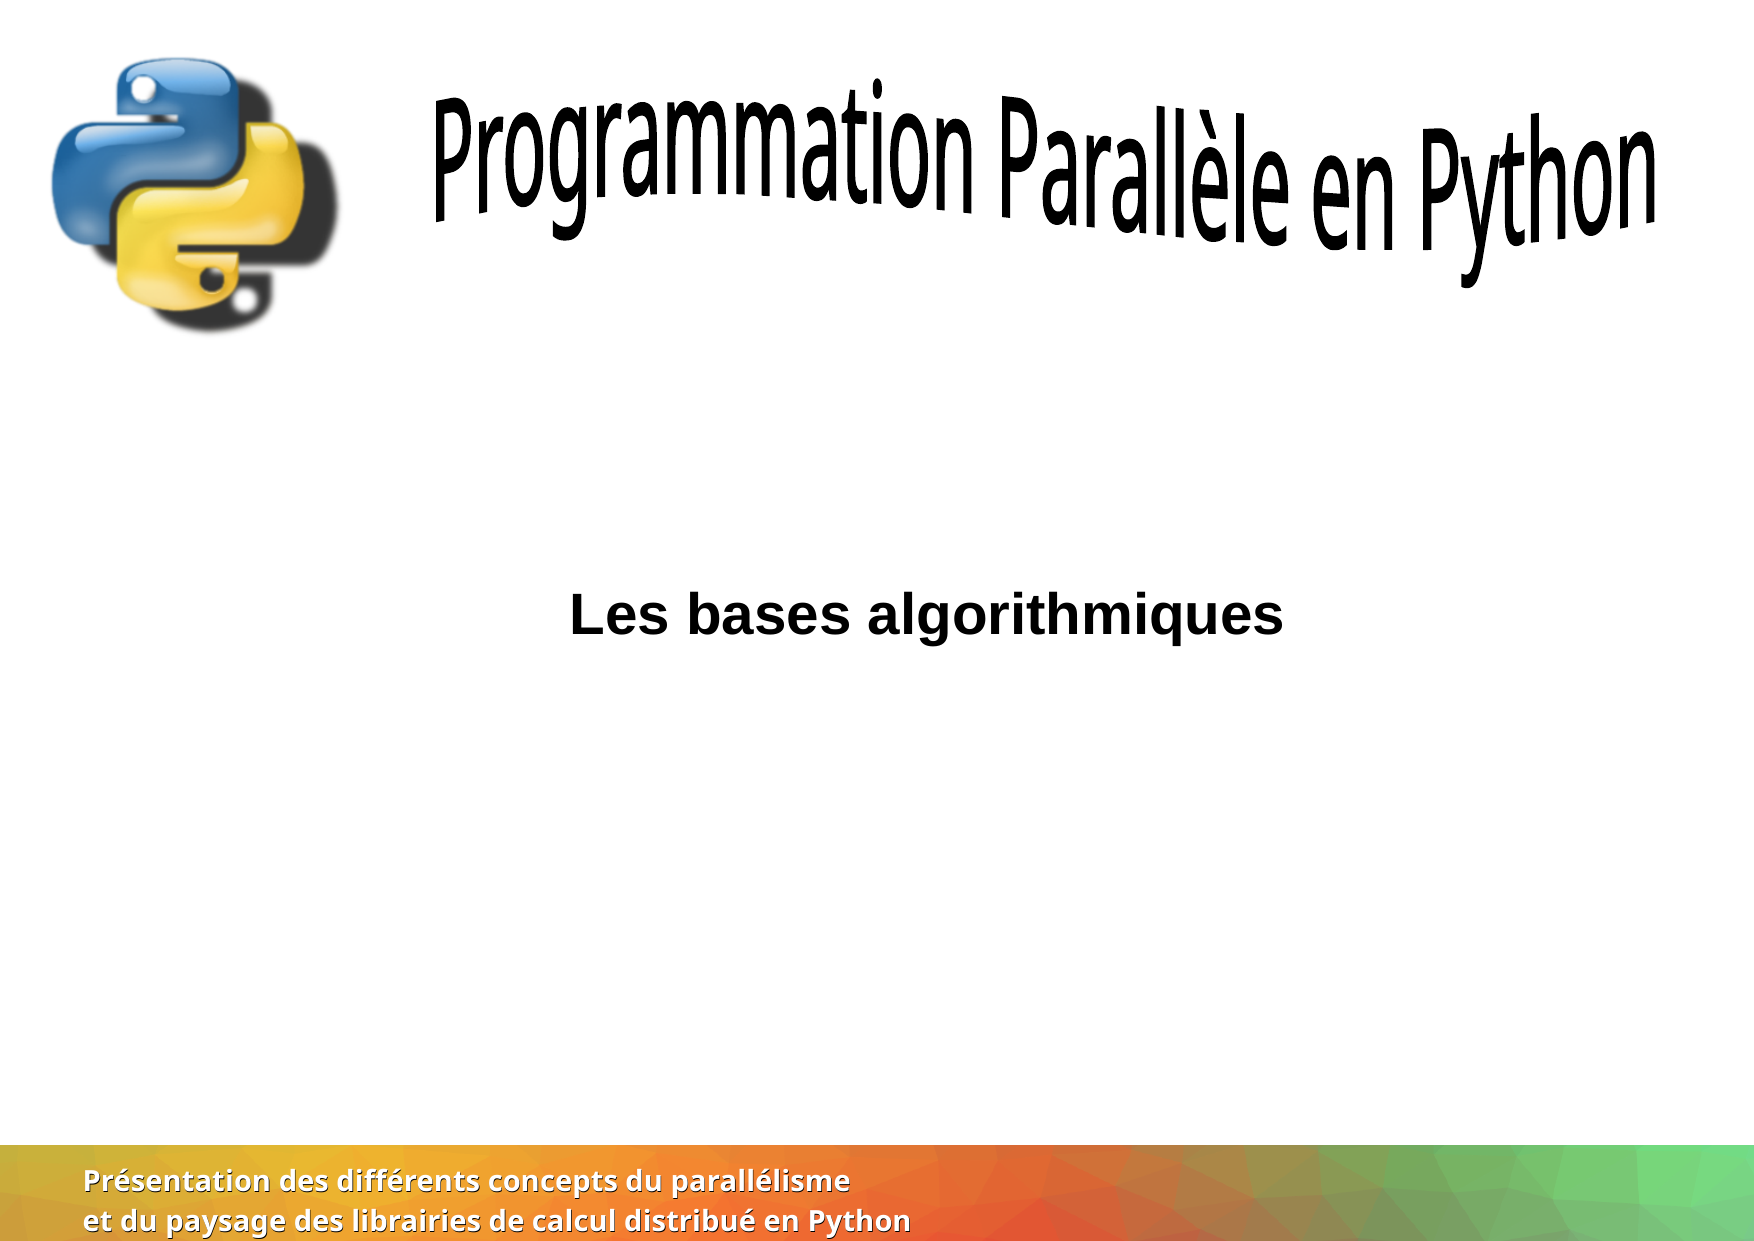

Programmation Parallèle en Python
Les bases algorithmiques